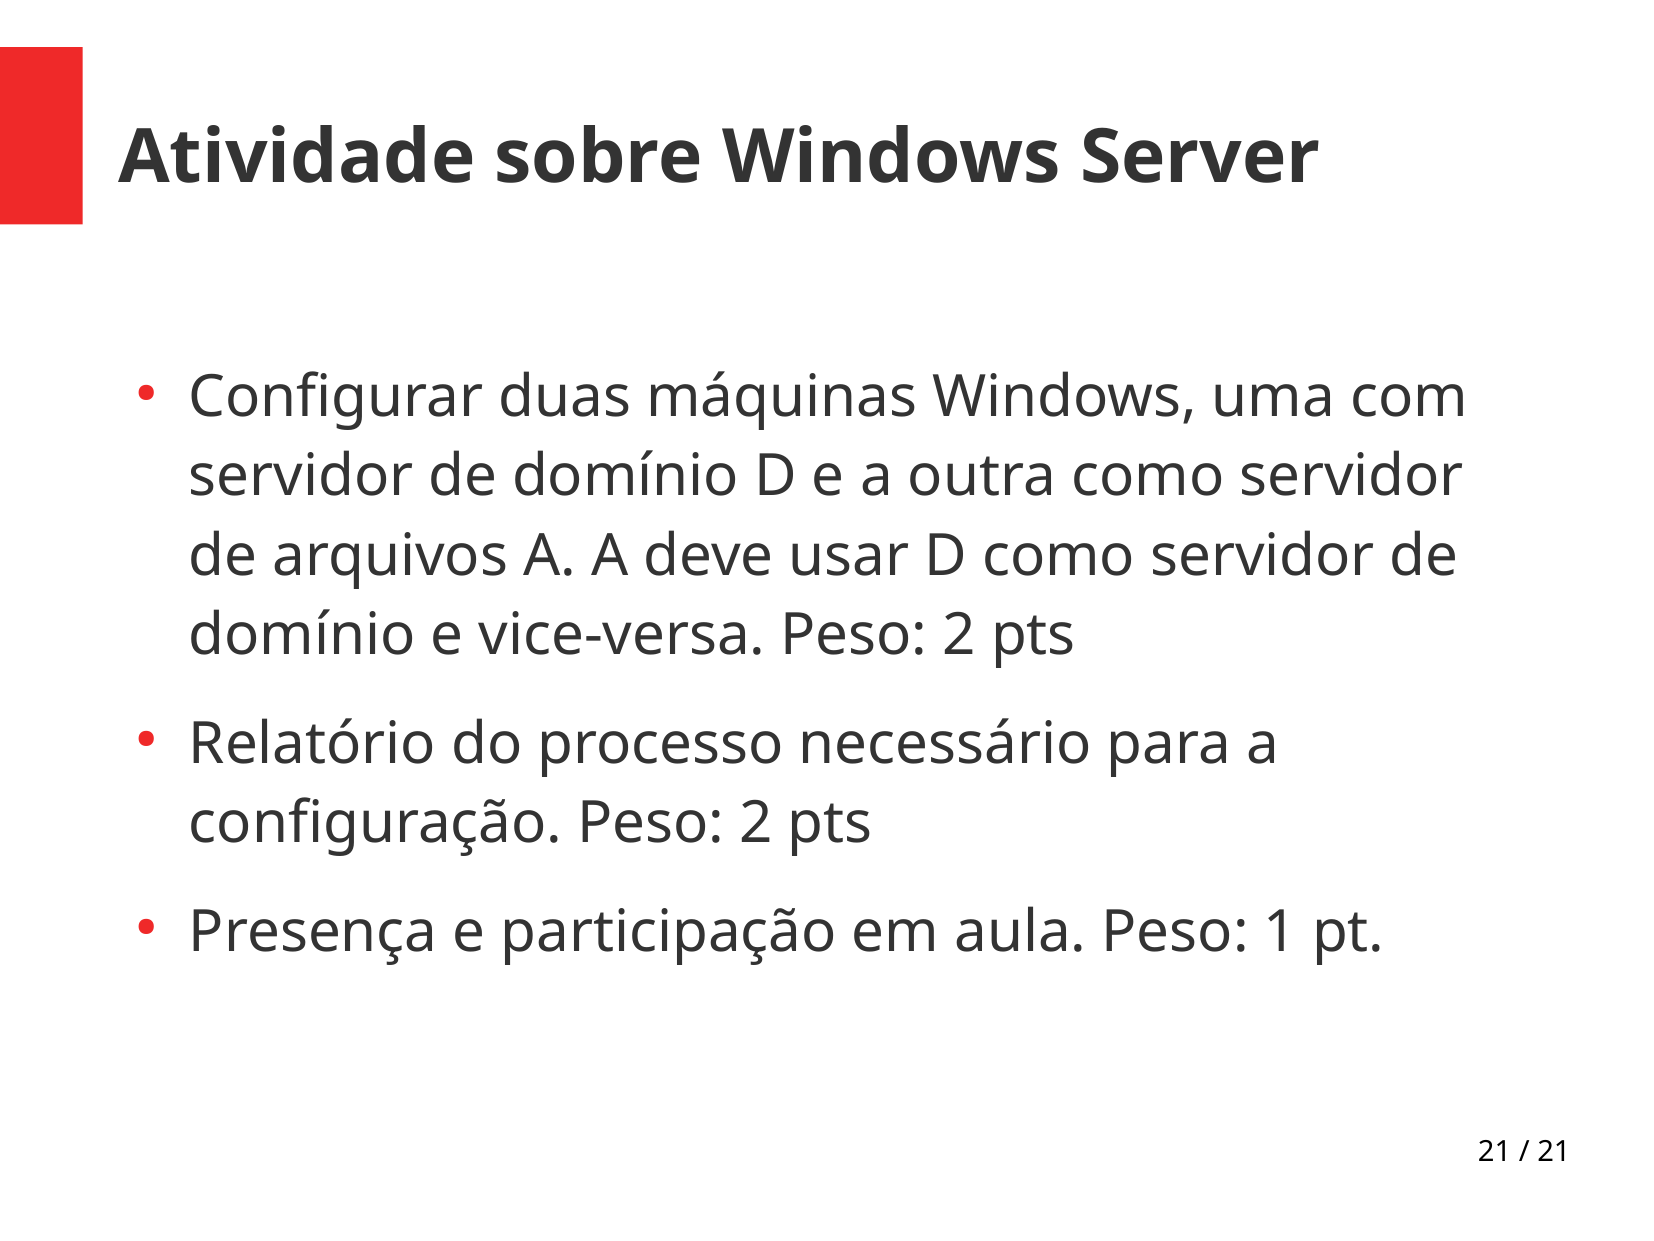

# Atividade sobre Windows Server
Configurar duas máquinas Windows, uma com servidor de domínio D e a outra como servidor de arquivos A. A deve usar D como servidor de domínio e vice-versa. Peso: 2 pts
Relatório do processo necessário para a configuração. Peso: 2 pts
Presença e participação em aula. Peso: 1 pt.
21